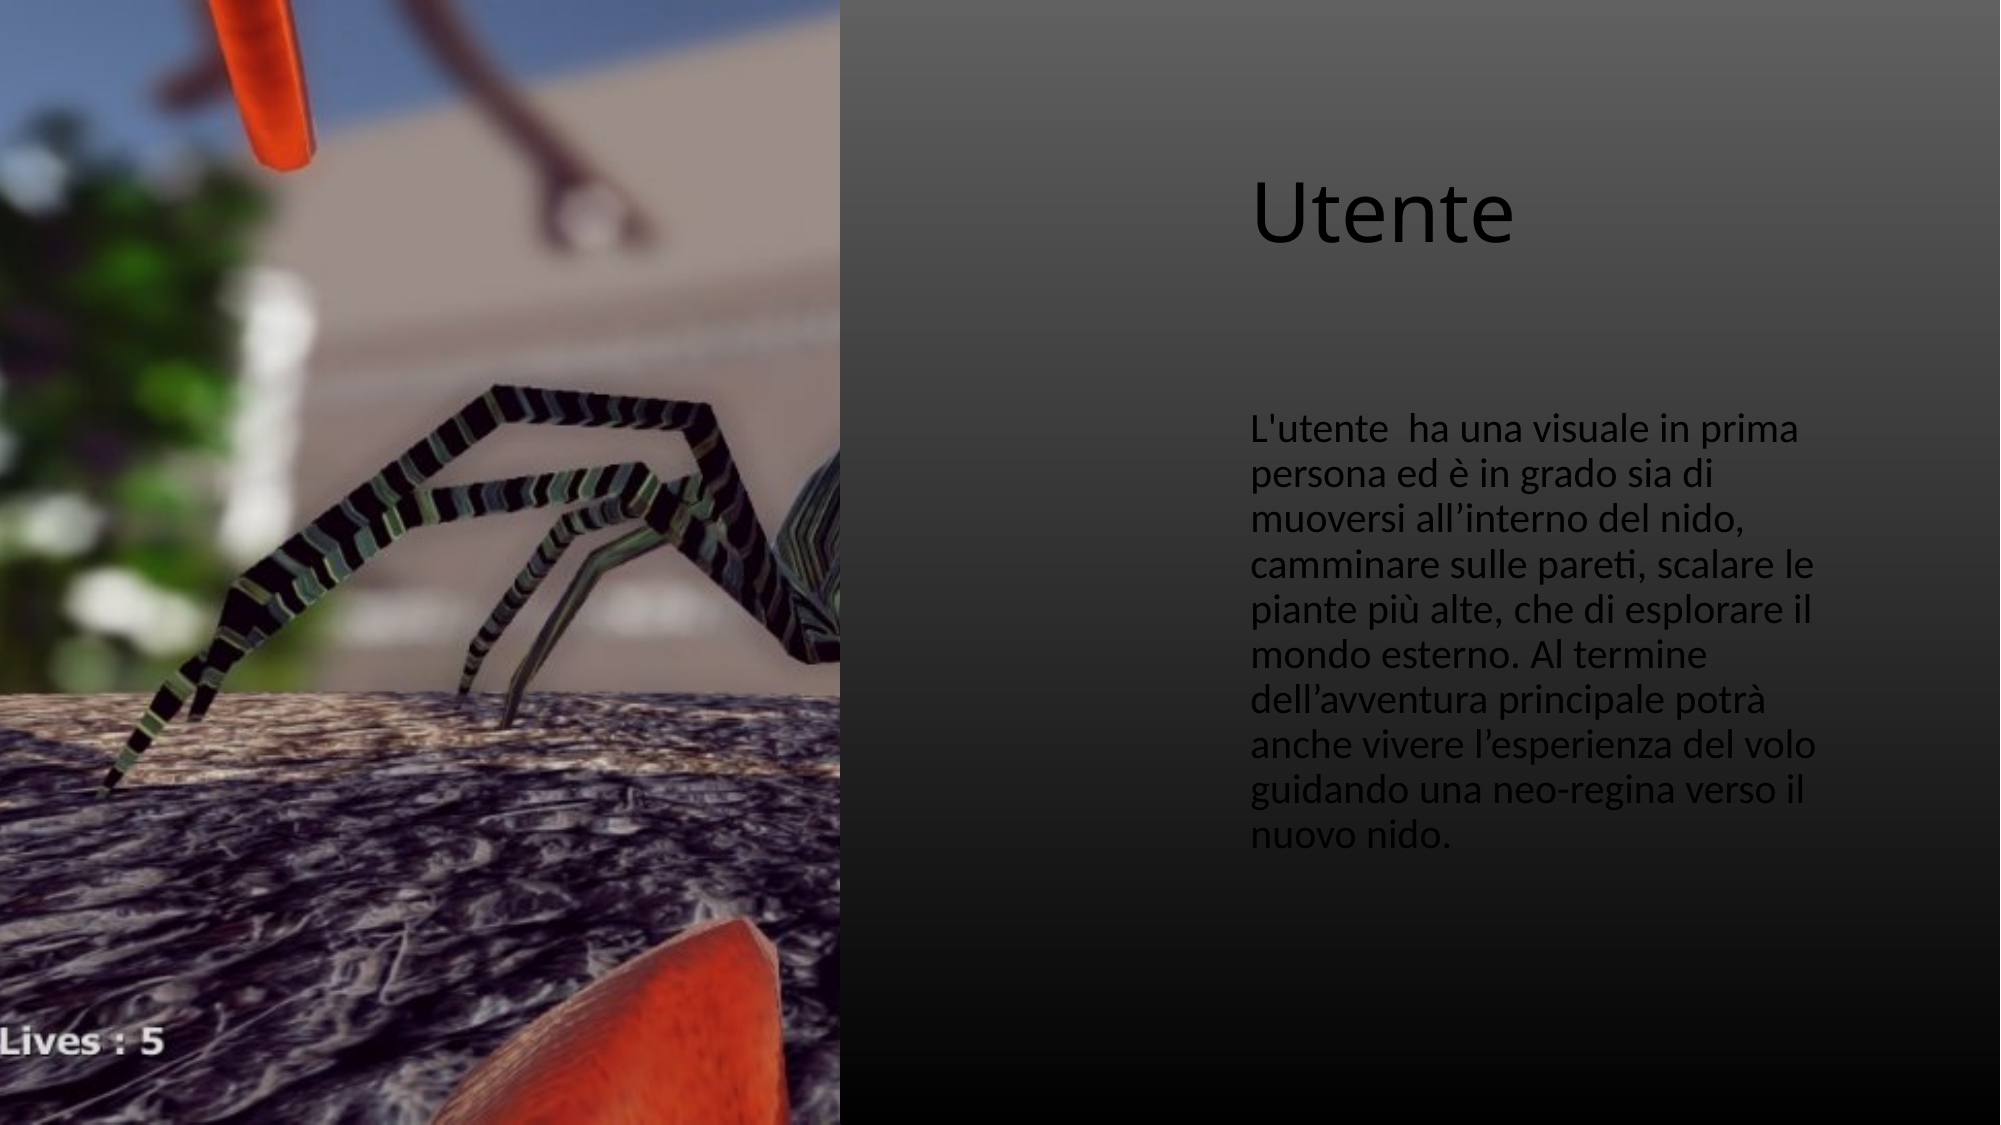

# Utente
L'utente  ha una visuale in prima persona ed è in grado sia di muoversi all’interno del nido, camminare sulle pareti, scalare le piante più alte, che di esplorare il mondo esterno. Al termine dell’avventura principale potrà anche vivere l’esperienza del volo guidando una neo-regina verso il nuovo nido.